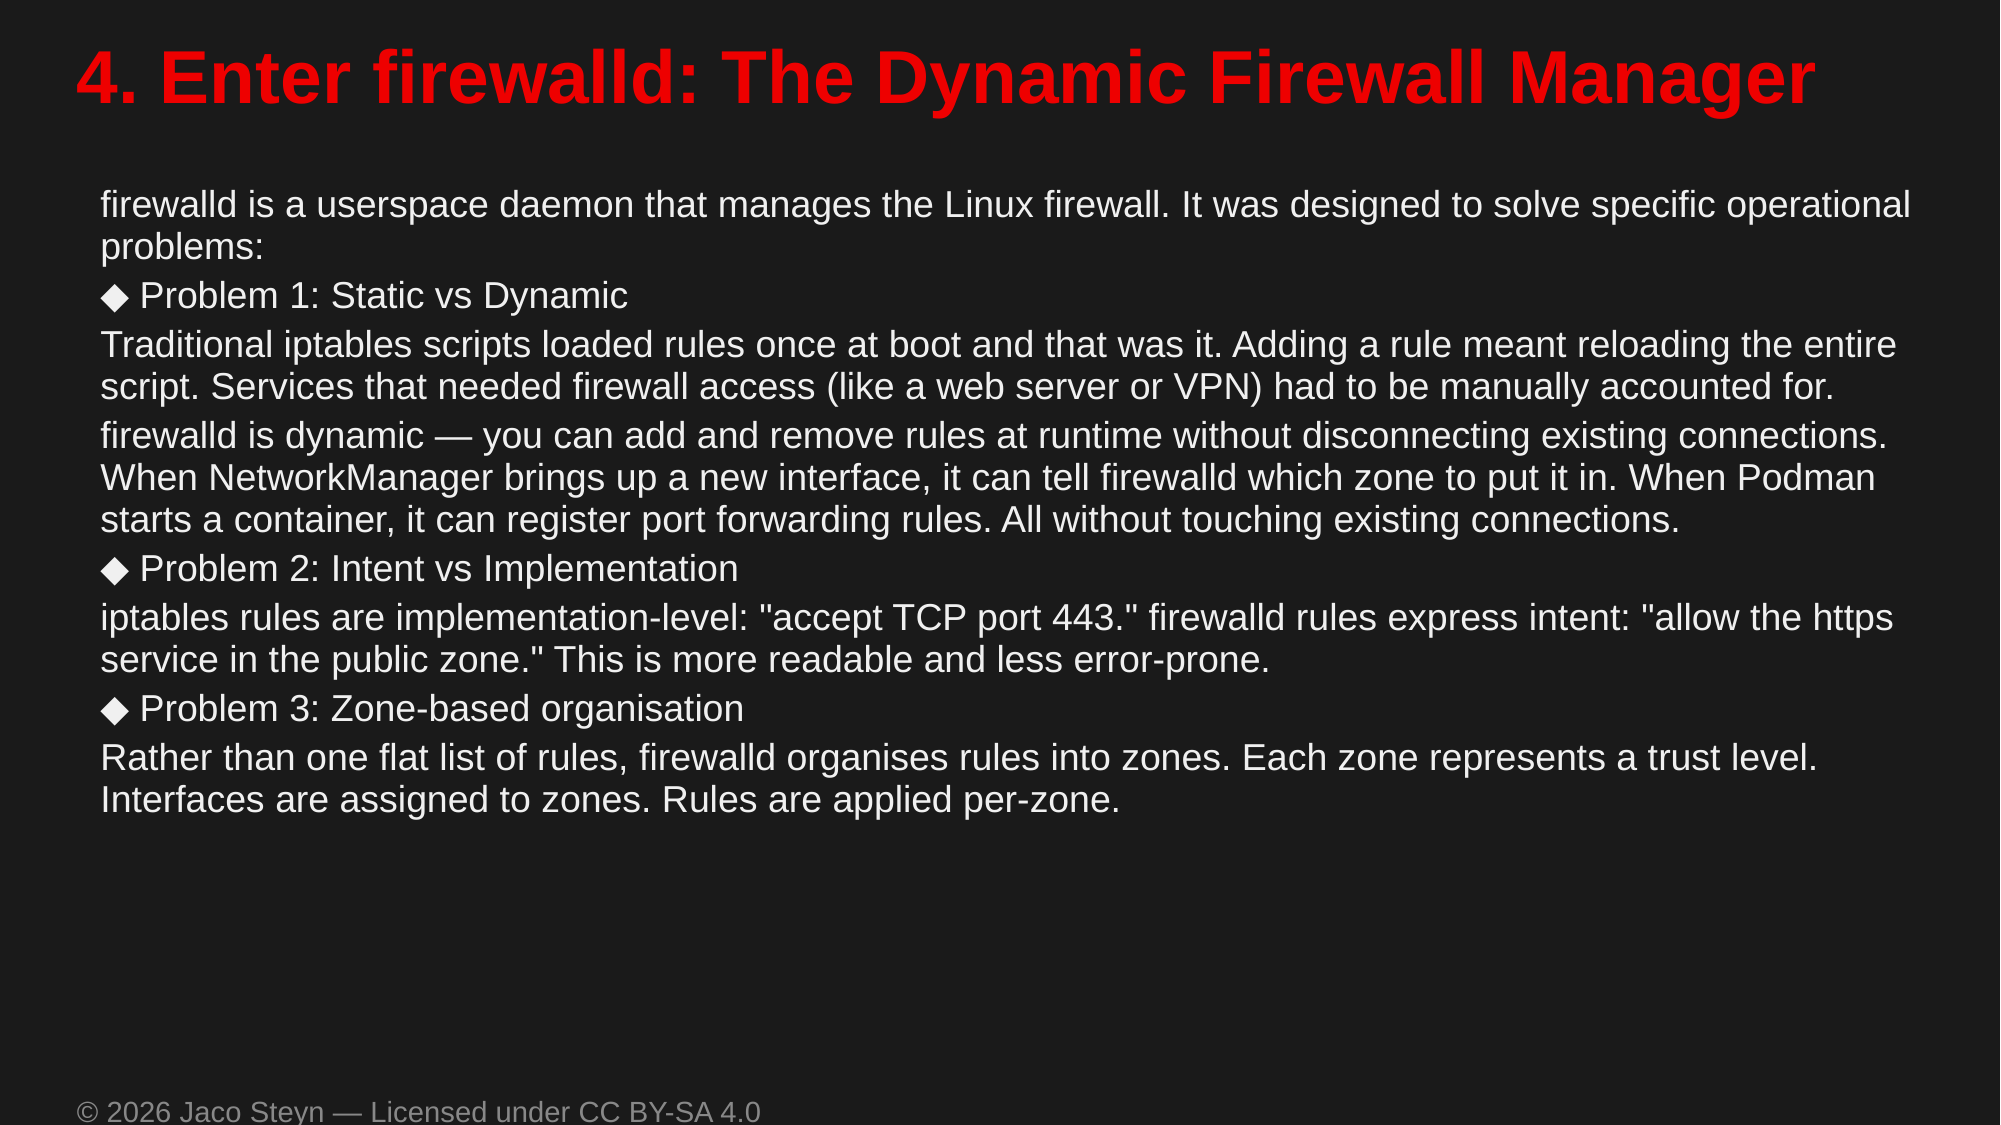

4. Enter firewalld: The Dynamic Firewall Manager
firewalld is a userspace daemon that manages the Linux firewall. It was designed to solve specific operational problems:
◆ Problem 1: Static vs Dynamic
Traditional iptables scripts loaded rules once at boot and that was it. Adding a rule meant reloading the entire script. Services that needed firewall access (like a web server or VPN) had to be manually accounted for.
firewalld is dynamic — you can add and remove rules at runtime without disconnecting existing connections. When NetworkManager brings up a new interface, it can tell firewalld which zone to put it in. When Podman starts a container, it can register port forwarding rules. All without touching existing connections.
◆ Problem 2: Intent vs Implementation
iptables rules are implementation-level: "accept TCP port 443." firewalld rules express intent: "allow the https service in the public zone." This is more readable and less error-prone.
◆ Problem 3: Zone-based organisation
Rather than one flat list of rules, firewalld organises rules into zones. Each zone represents a trust level. Interfaces are assigned to zones. Rules are applied per-zone.
© 2026 Jaco Steyn — Licensed under CC BY-SA 4.0